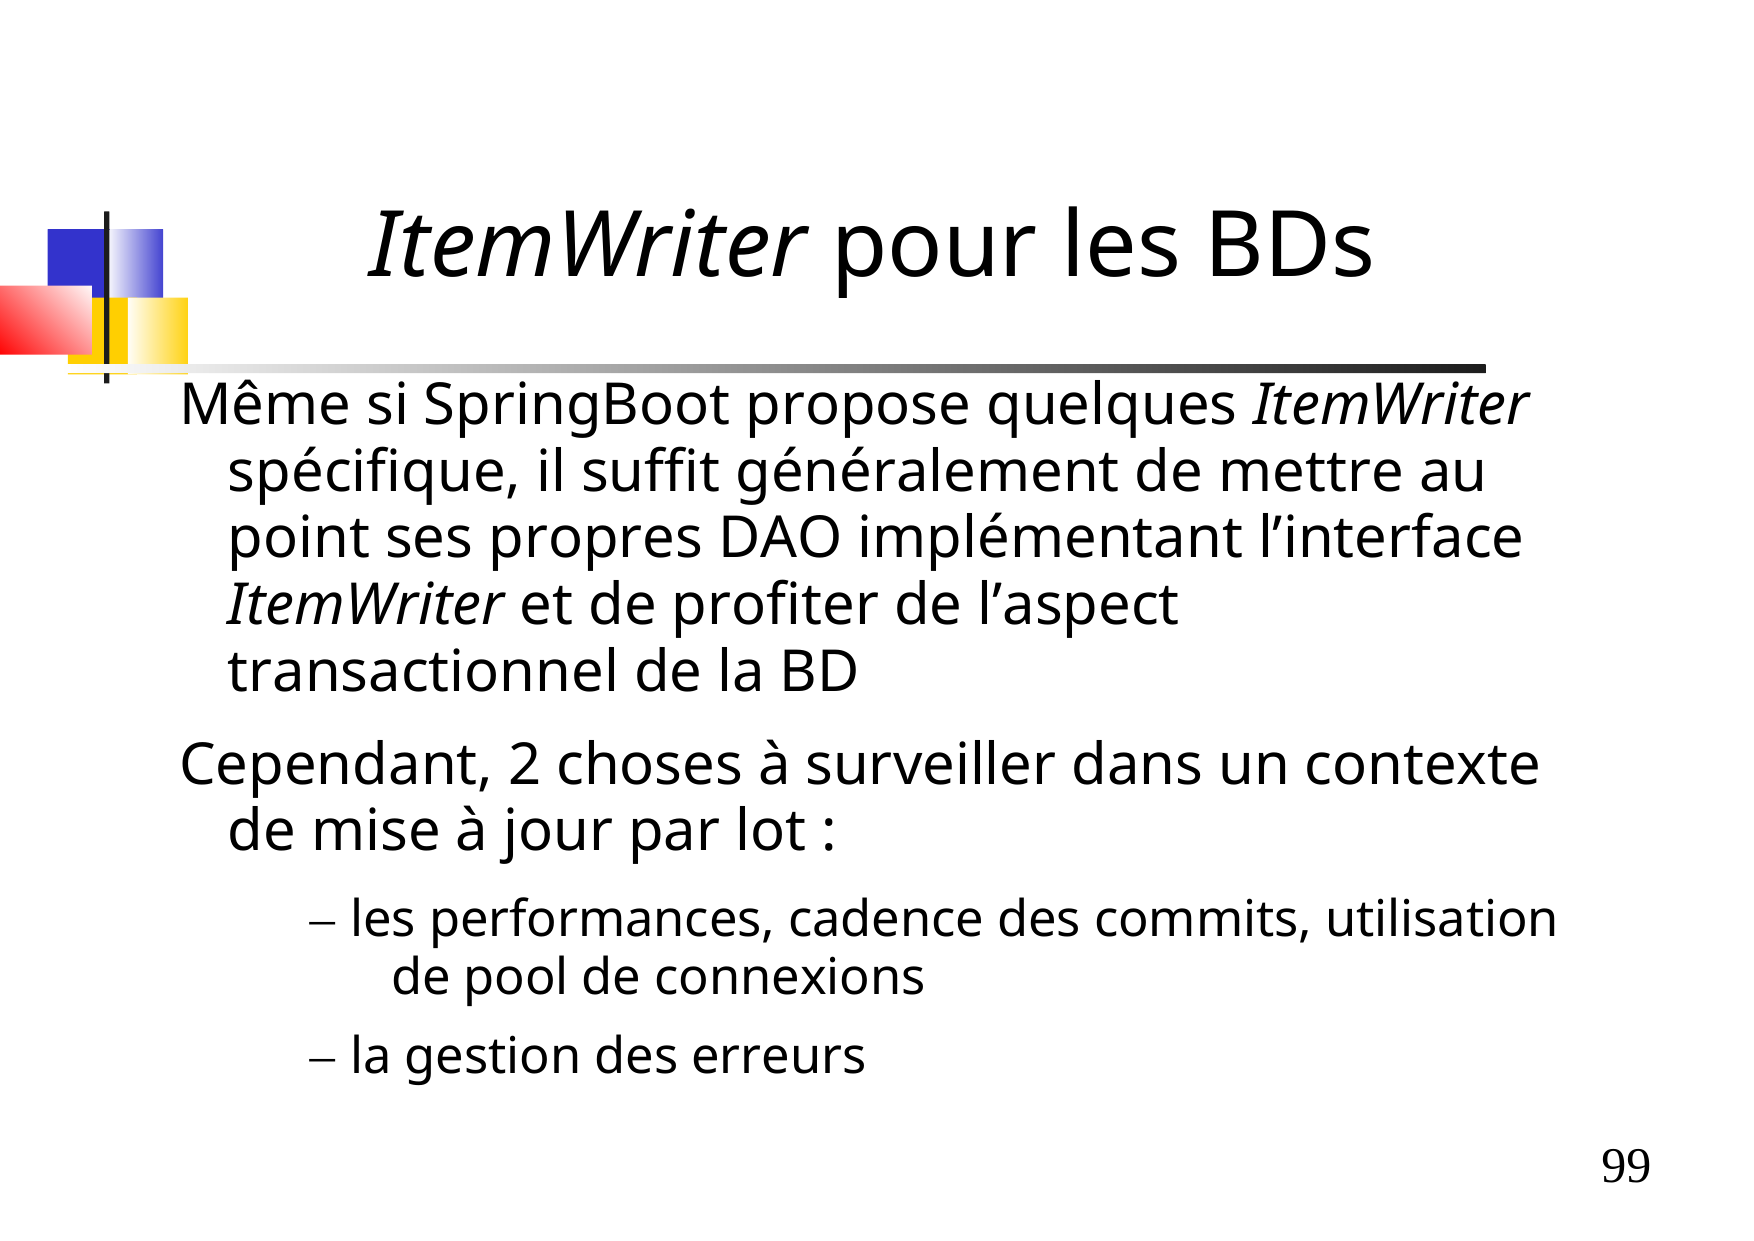

# ItemWriter pour les BDs
Même si SpringBoot propose quelques ItemWriter spécifique, il suffit généralement de mettre au point ses propres DAO implémentant l’interface ItemWriter et de profiter de l’aspect transactionnel de la BD
Cependant, 2 choses à surveiller dans un contexte de mise à jour par lot :
les performances, cadence des commits, utilisation de pool de connexions
la gestion des erreurs